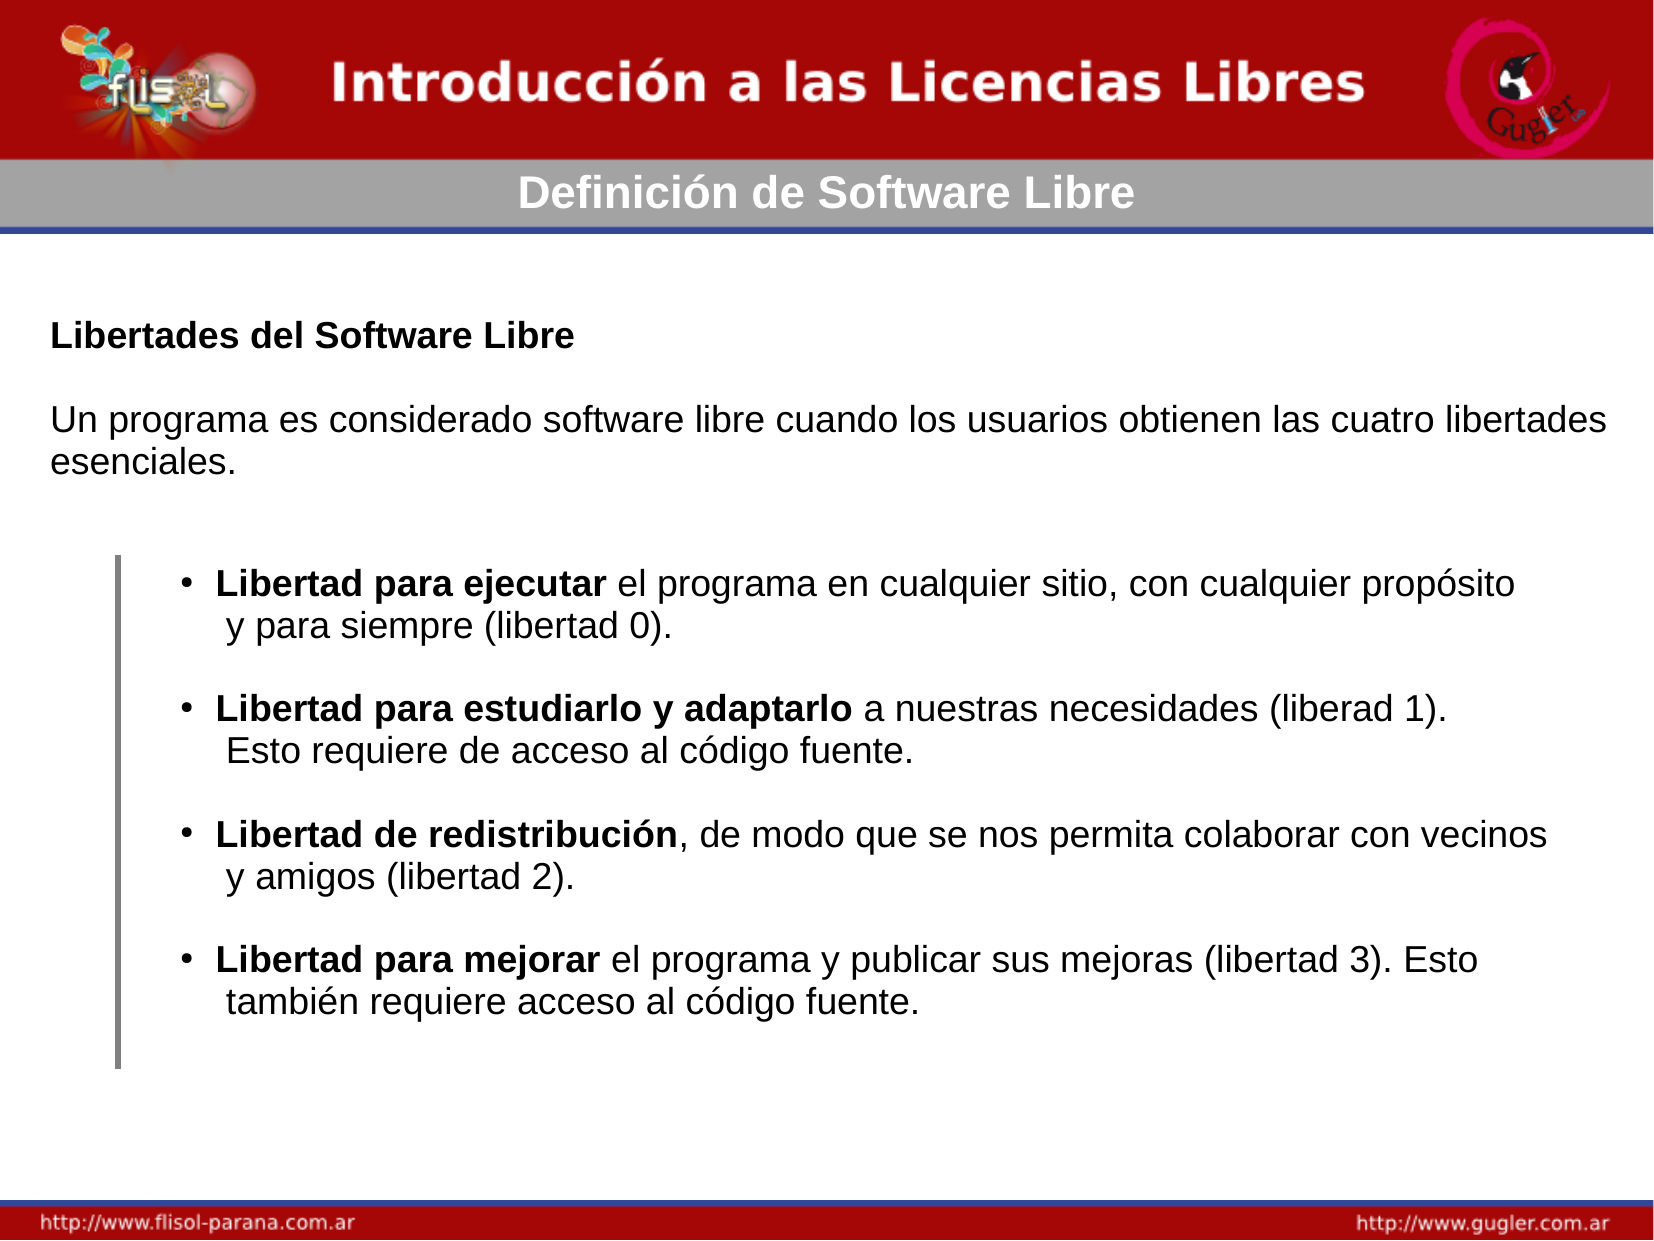

Definición de Software Libre
Libertades del Software Libre
Un programa es considerado software libre cuando los usuarios obtienen las cuatro libertades esenciales.
Libertad para ejecutar el programa en cualquier sitio, con cualquier propósito
 y para siempre (libertad 0).
Libertad para estudiarlo y adaptarlo a nuestras necesidades (liberad 1).
 Esto requiere de acceso al código fuente.
Libertad de redistribución, de modo que se nos permita colaborar con vecinos
 y amigos (libertad 2).
Libertad para mejorar el programa y publicar sus mejoras (libertad 3). Esto
 también requiere acceso al código fuente.